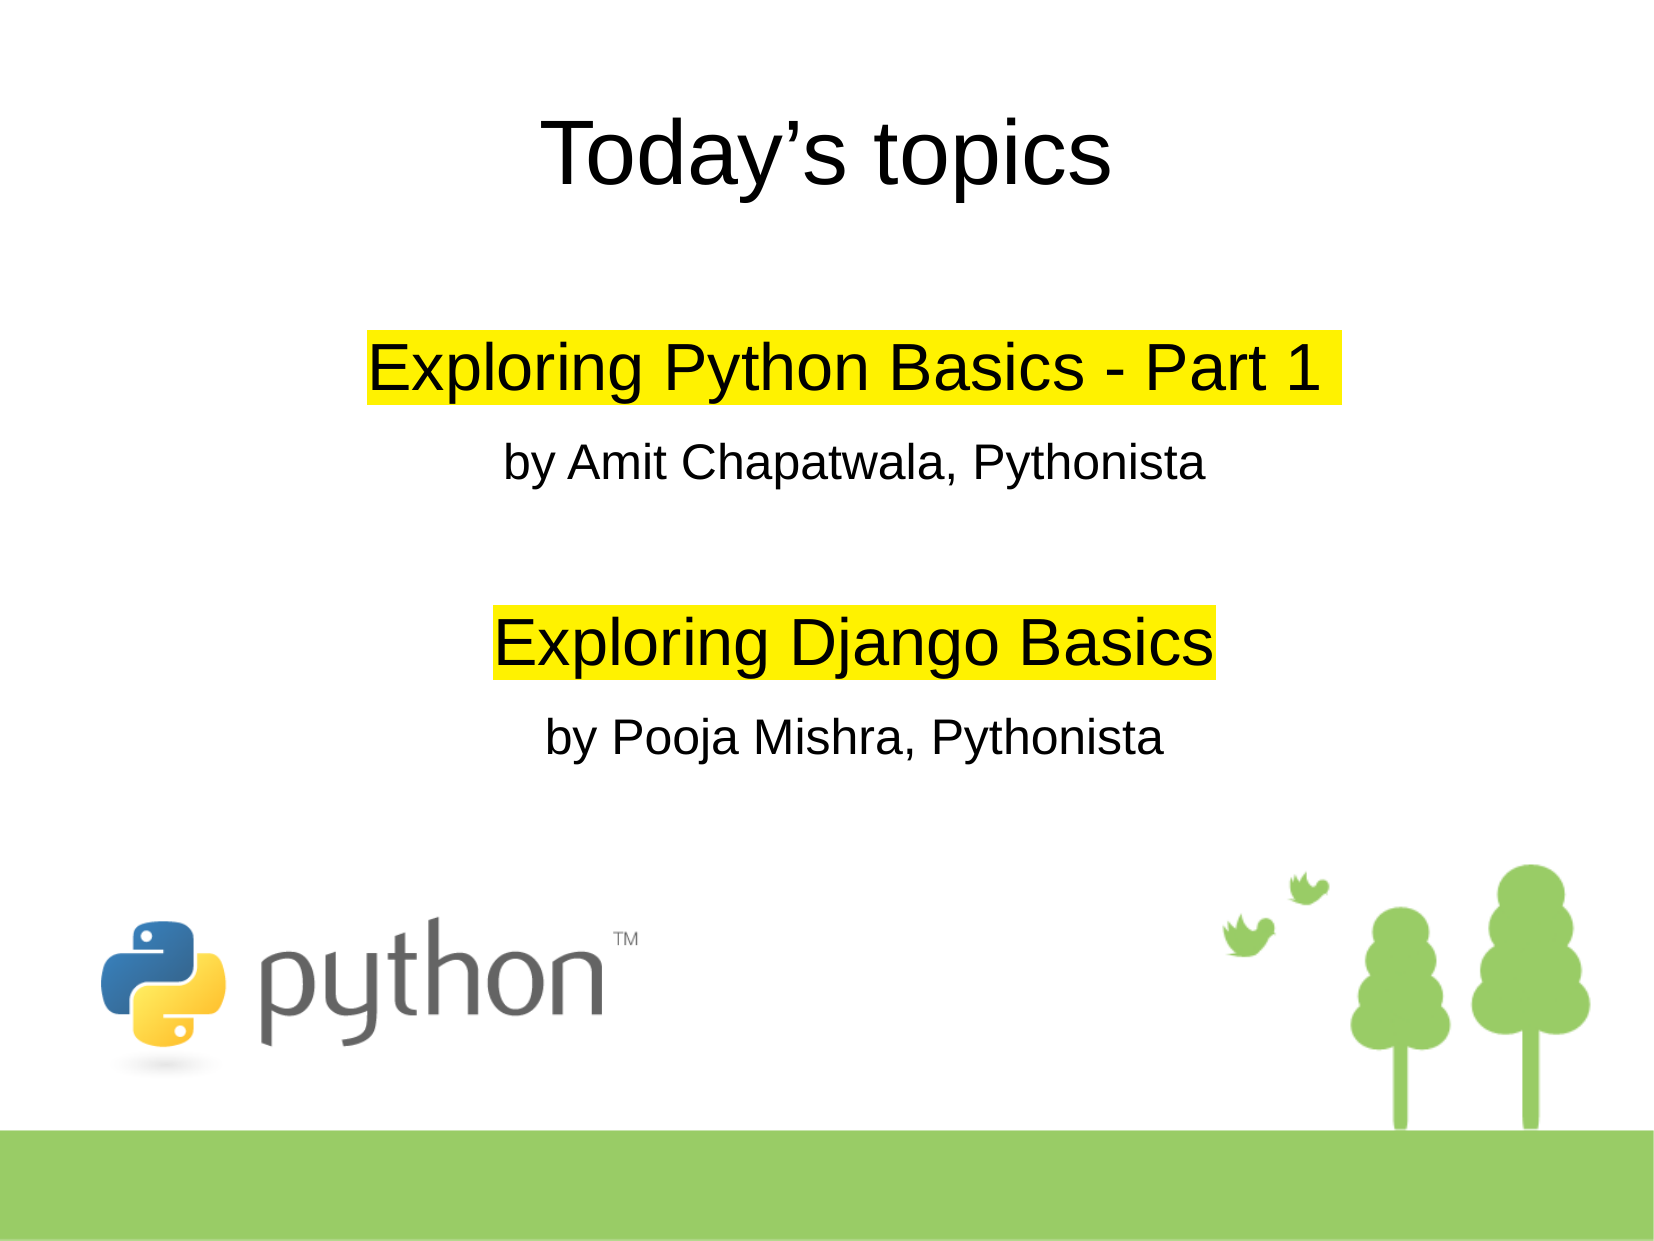

# Today’s topics
Exploring Python Basics - Part 1
by Amit Chapatwala, Pythonista
Exploring Django Basics
by Pooja Mishra, Pythonista